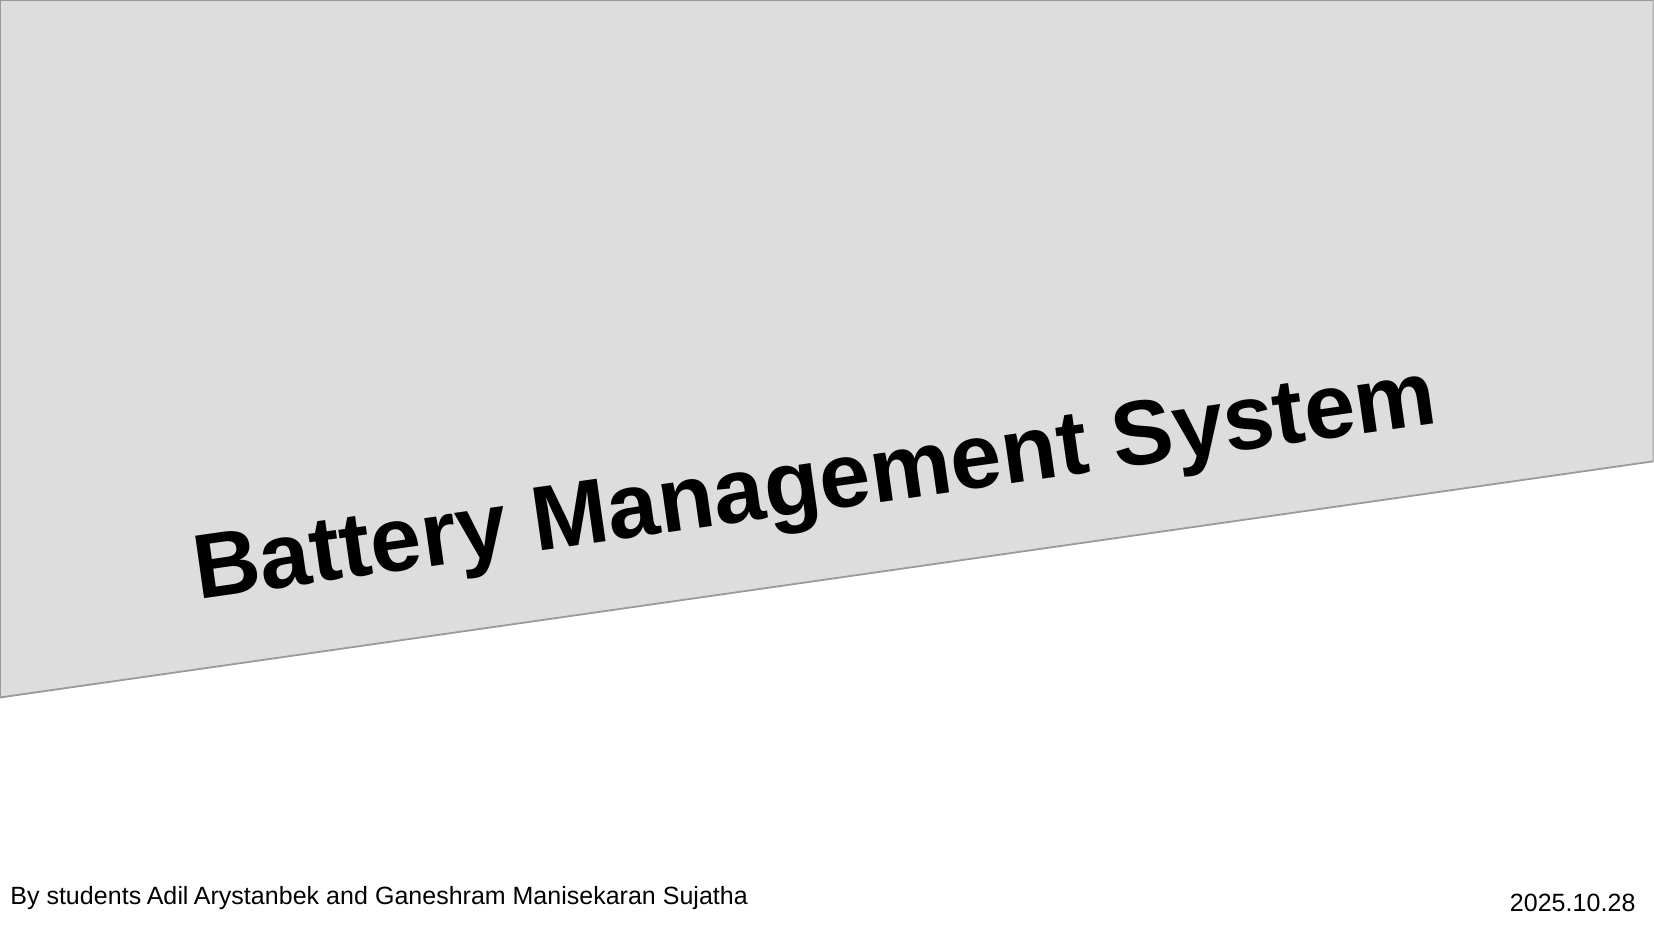

# Battery Management System
By students Adil Arystanbek and Ganeshram Manisekaran Sujatha
2025.10.28